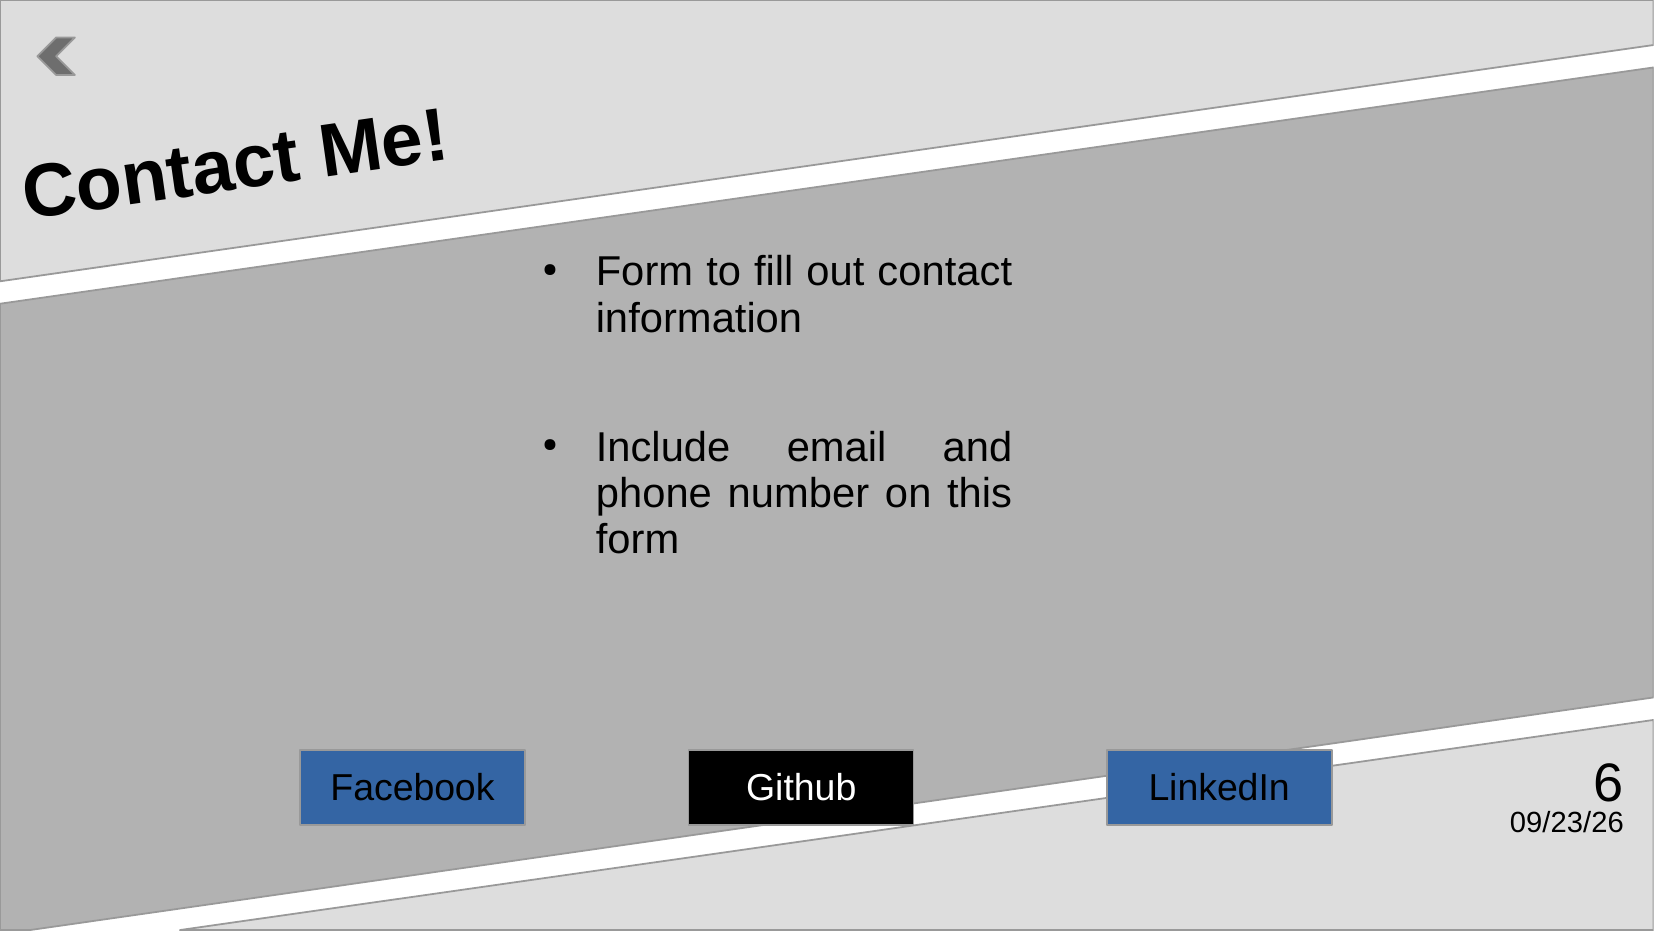

# Contact Me!
Form to fill out contact information
Include email and phone number on this form
Facebook
Github
LinkedIn
6